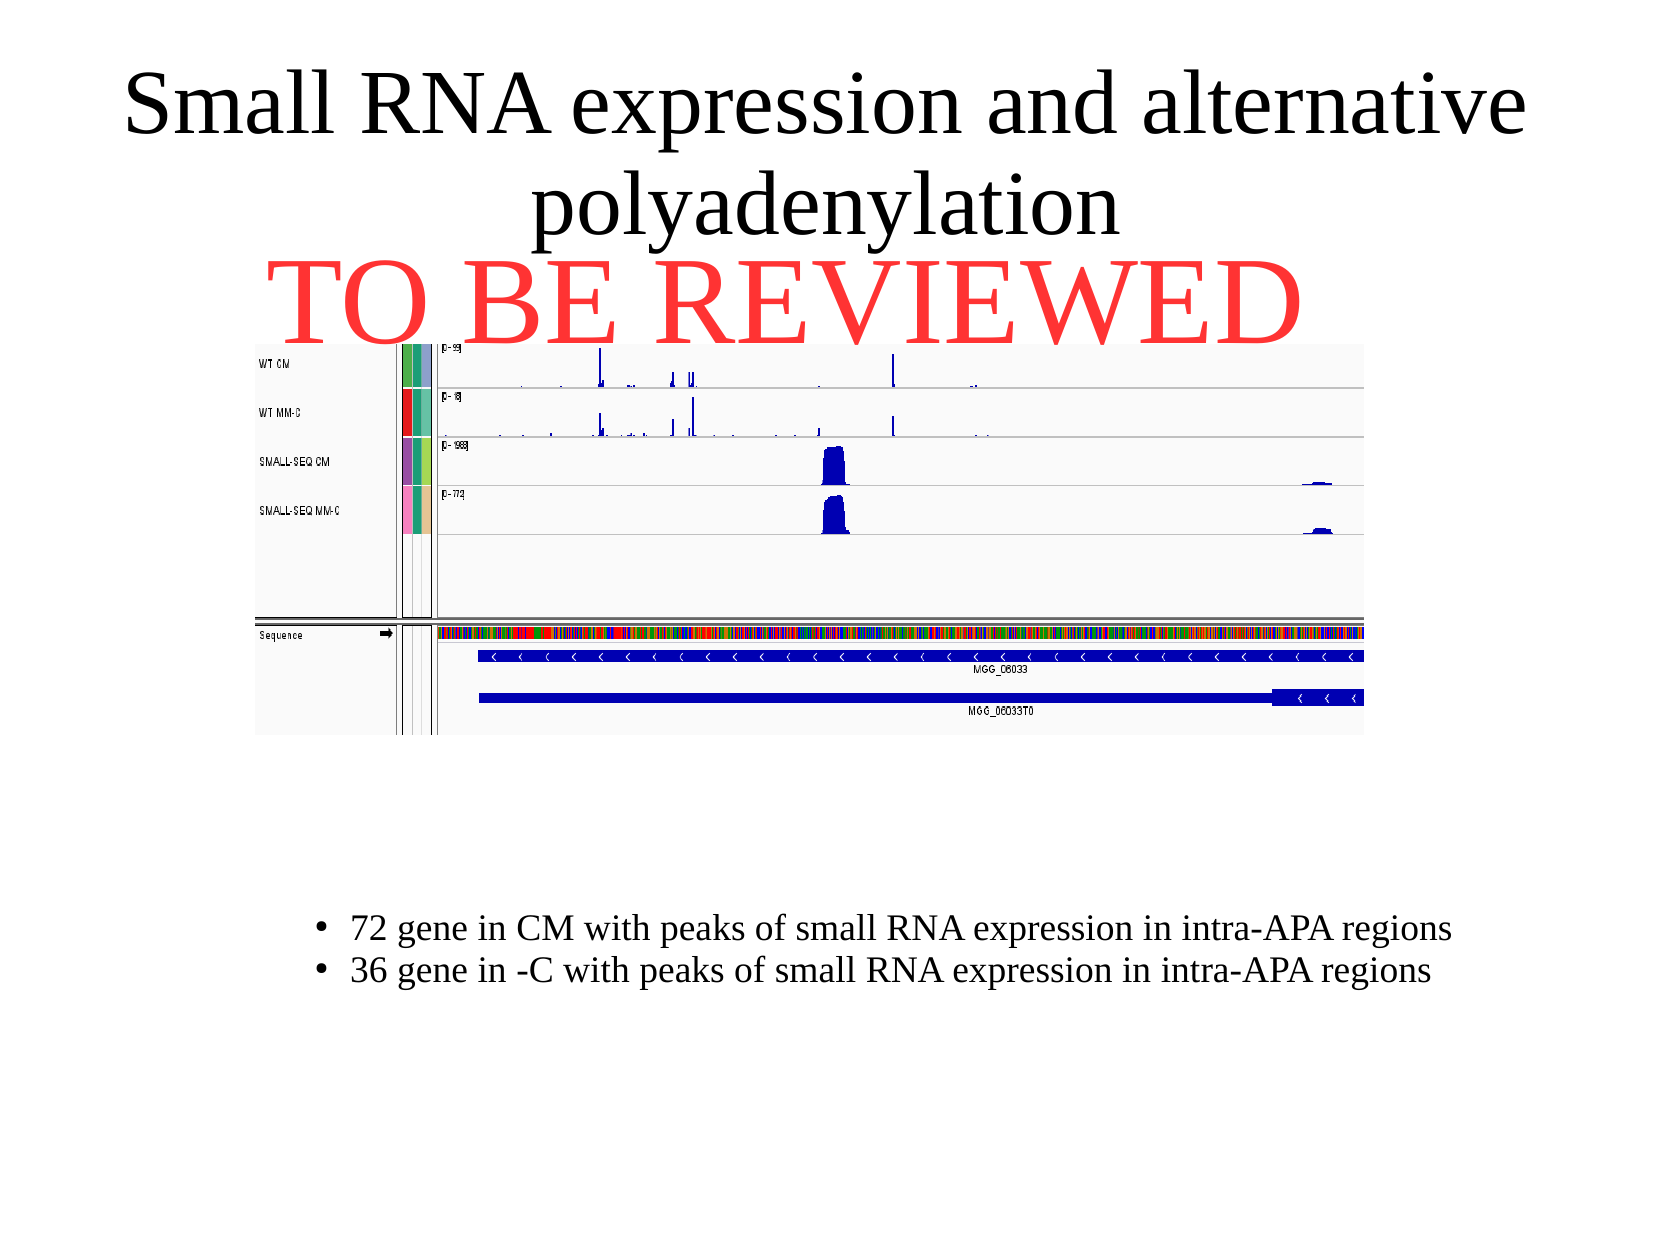

# Small RNA expression and alternative polyadenylation
TO BE REVIEWED
72 gene in CM with peaks of small RNA expression in intra-APA regions
36 gene in -C with peaks of small RNA expression in intra-APA regions